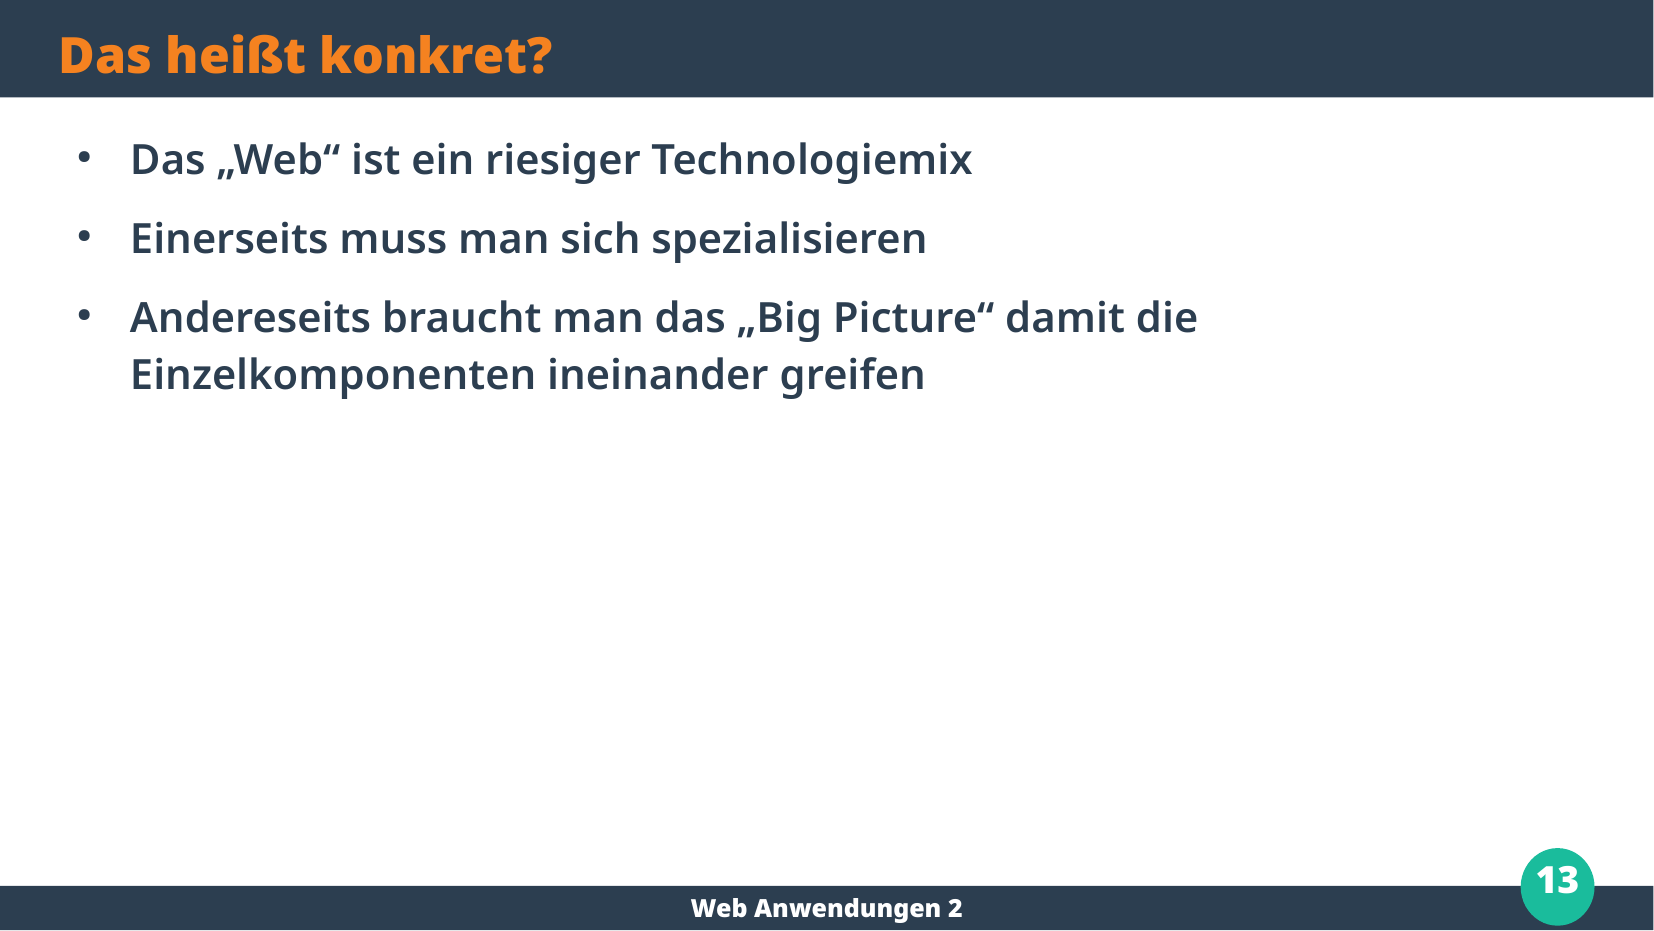

# Das heißt konkret?
Das „Web“ ist ein riesiger Technologiemix
Einerseits muss man sich spezialisieren
Andereseits braucht man das „Big Picture“ damit die Einzelkomponenten ineinander greifen
13